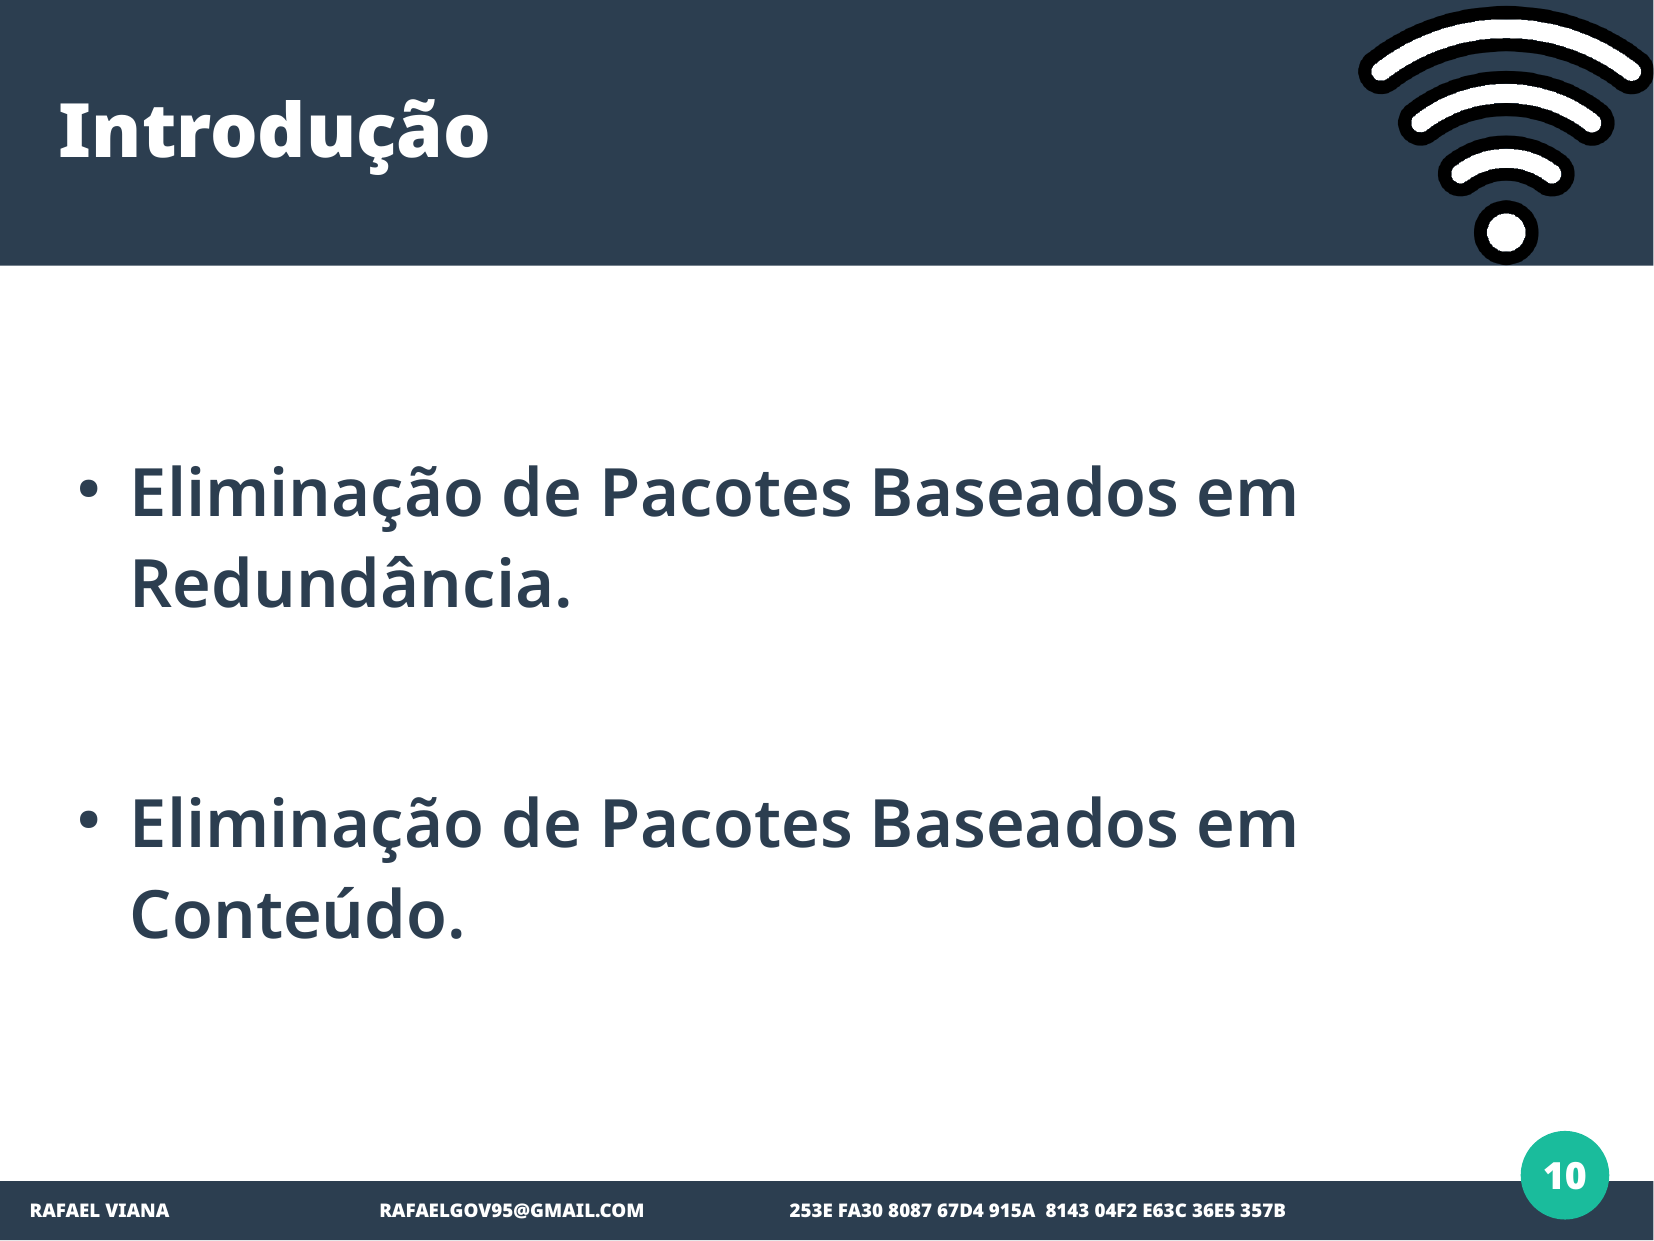

# Introdução
Eliminação de Pacotes Baseados em Redundância.
Eliminação de Pacotes Baseados em Conteúdo.
10
RAFAEL VIANA RAFAELGOV95@GMAIL.COM 253E FA30 8087 67D4 915A 8143 04F2 E63C 36E5 357B